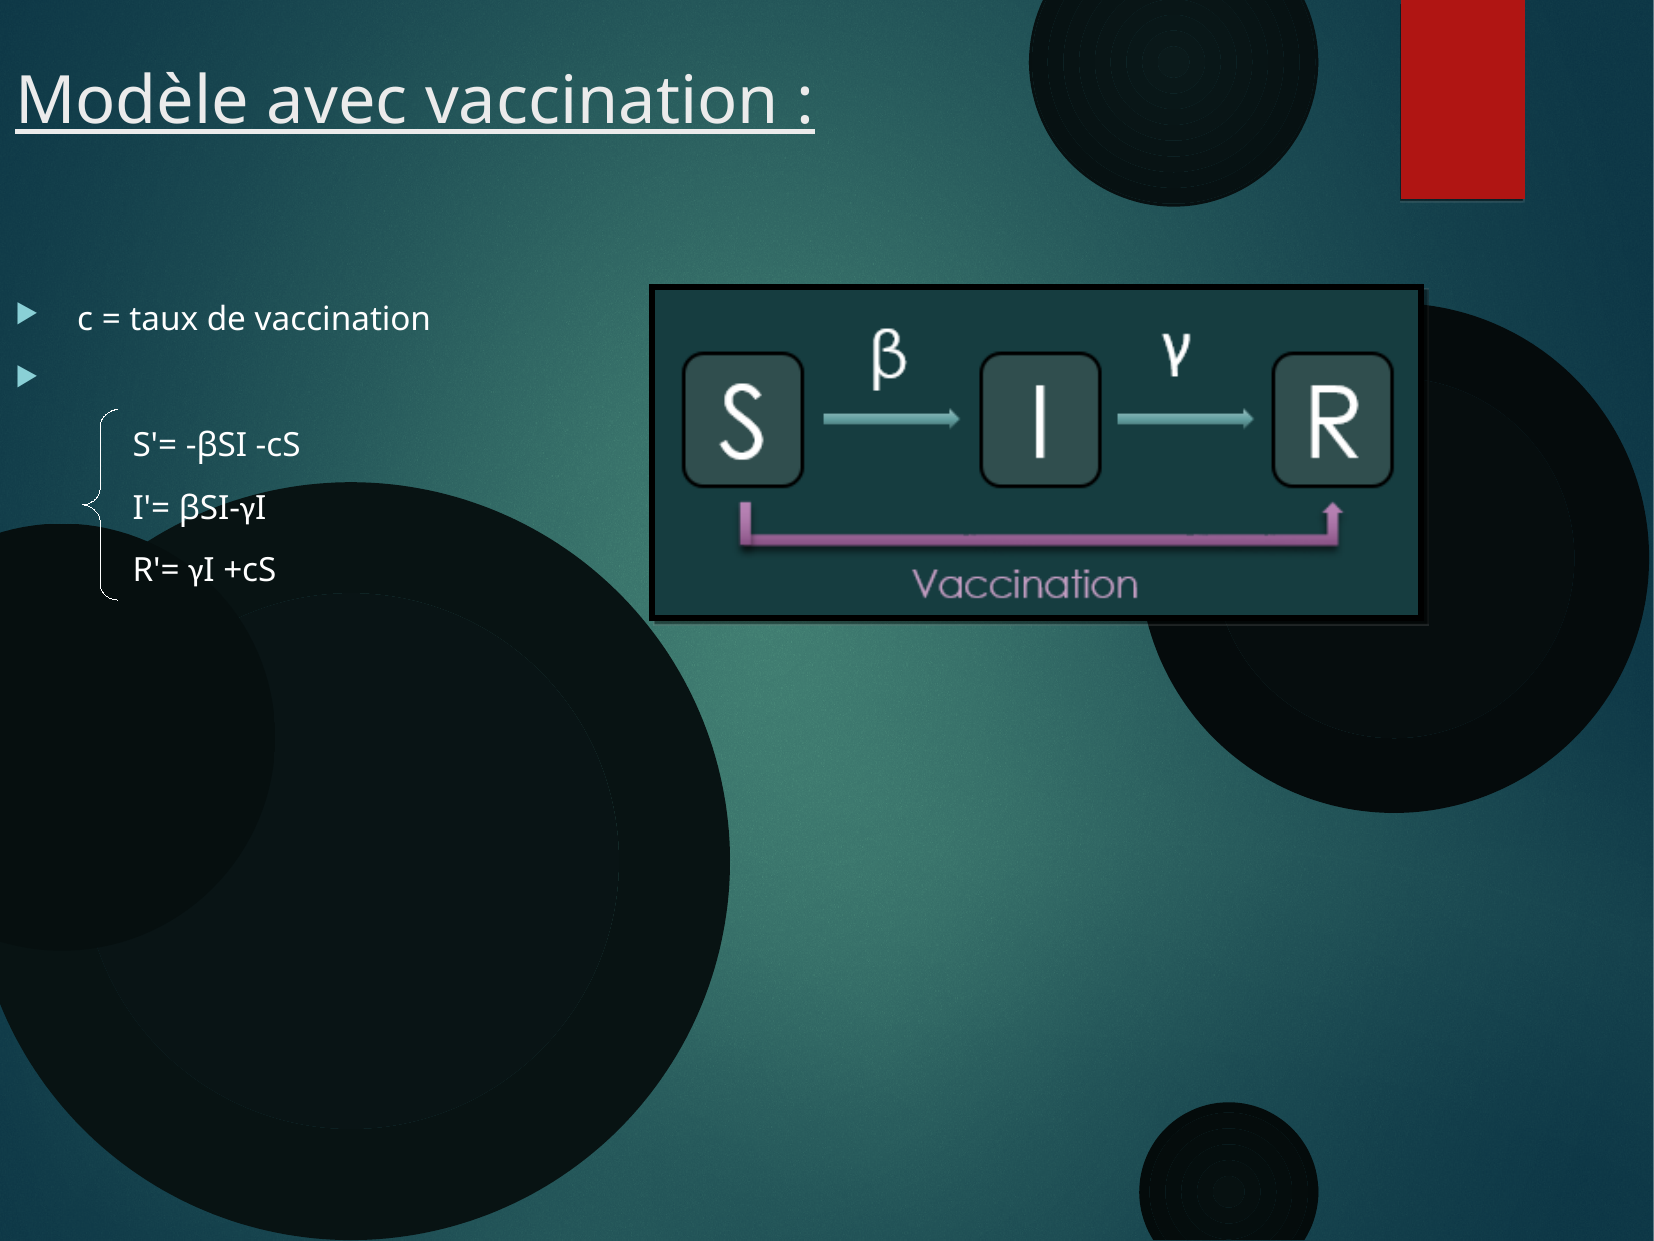

# Modèle avec vaccination :
c = taux de vaccination
	 S'= -βSI -cS
	 I'= βSI-γI
 	 R'= γI +cS